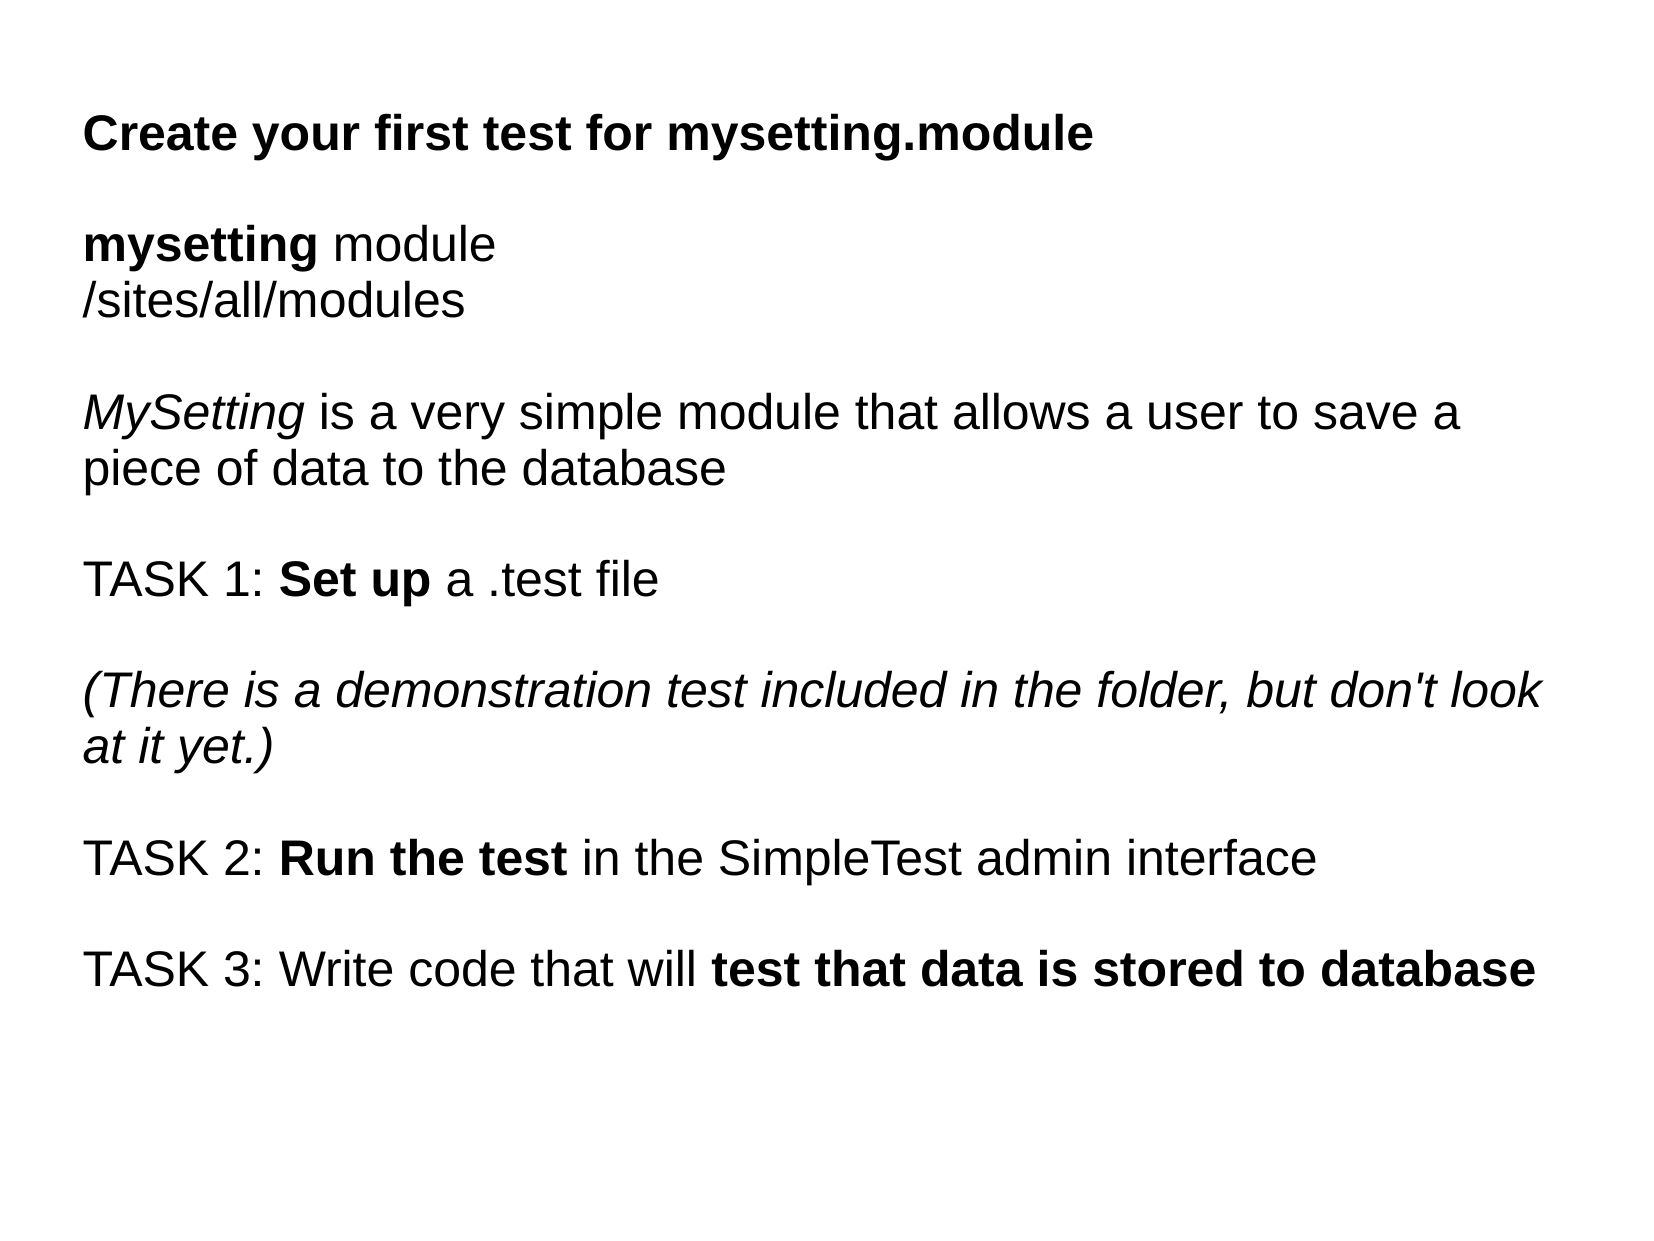

# Create your first test for mysetting.module
mysetting module
/sites/all/modules
MySetting is a very simple module that allows a user to save a piece of data to the database
TASK 1: Set up a .test file
(There is a demonstration test included in the folder, but don't look at it yet.)
TASK 2: Run the test in the SimpleTest admin interface
TASK 3: Write code that will test that data is stored to database